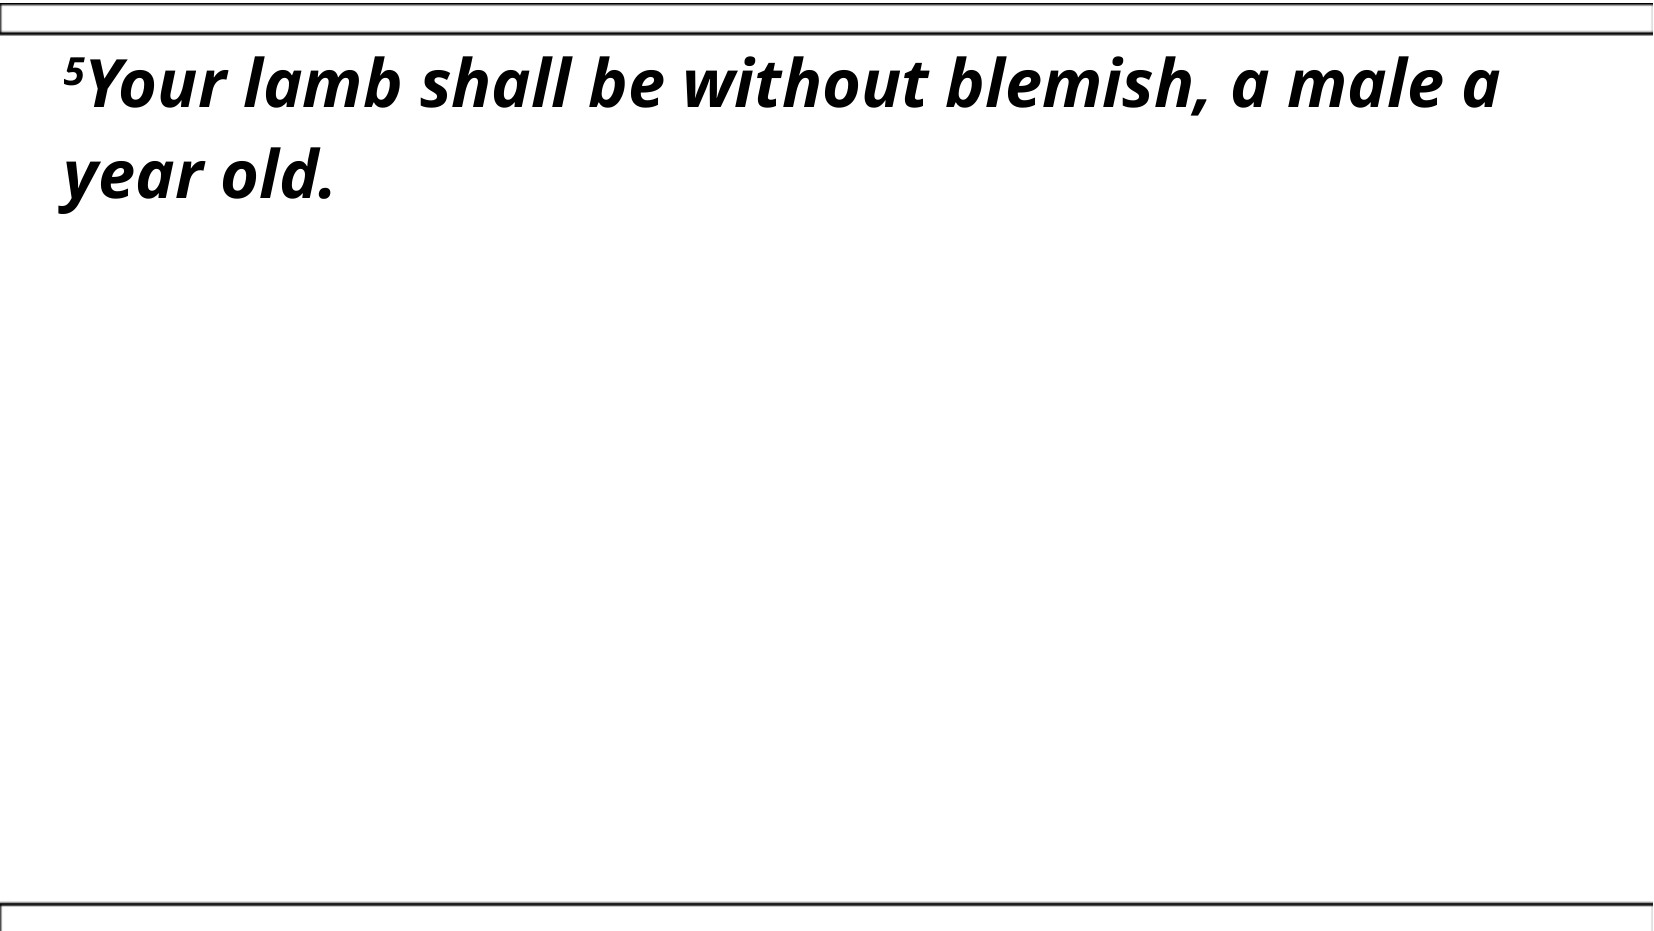

5Your lamb shall be without blemish, a male a year old.